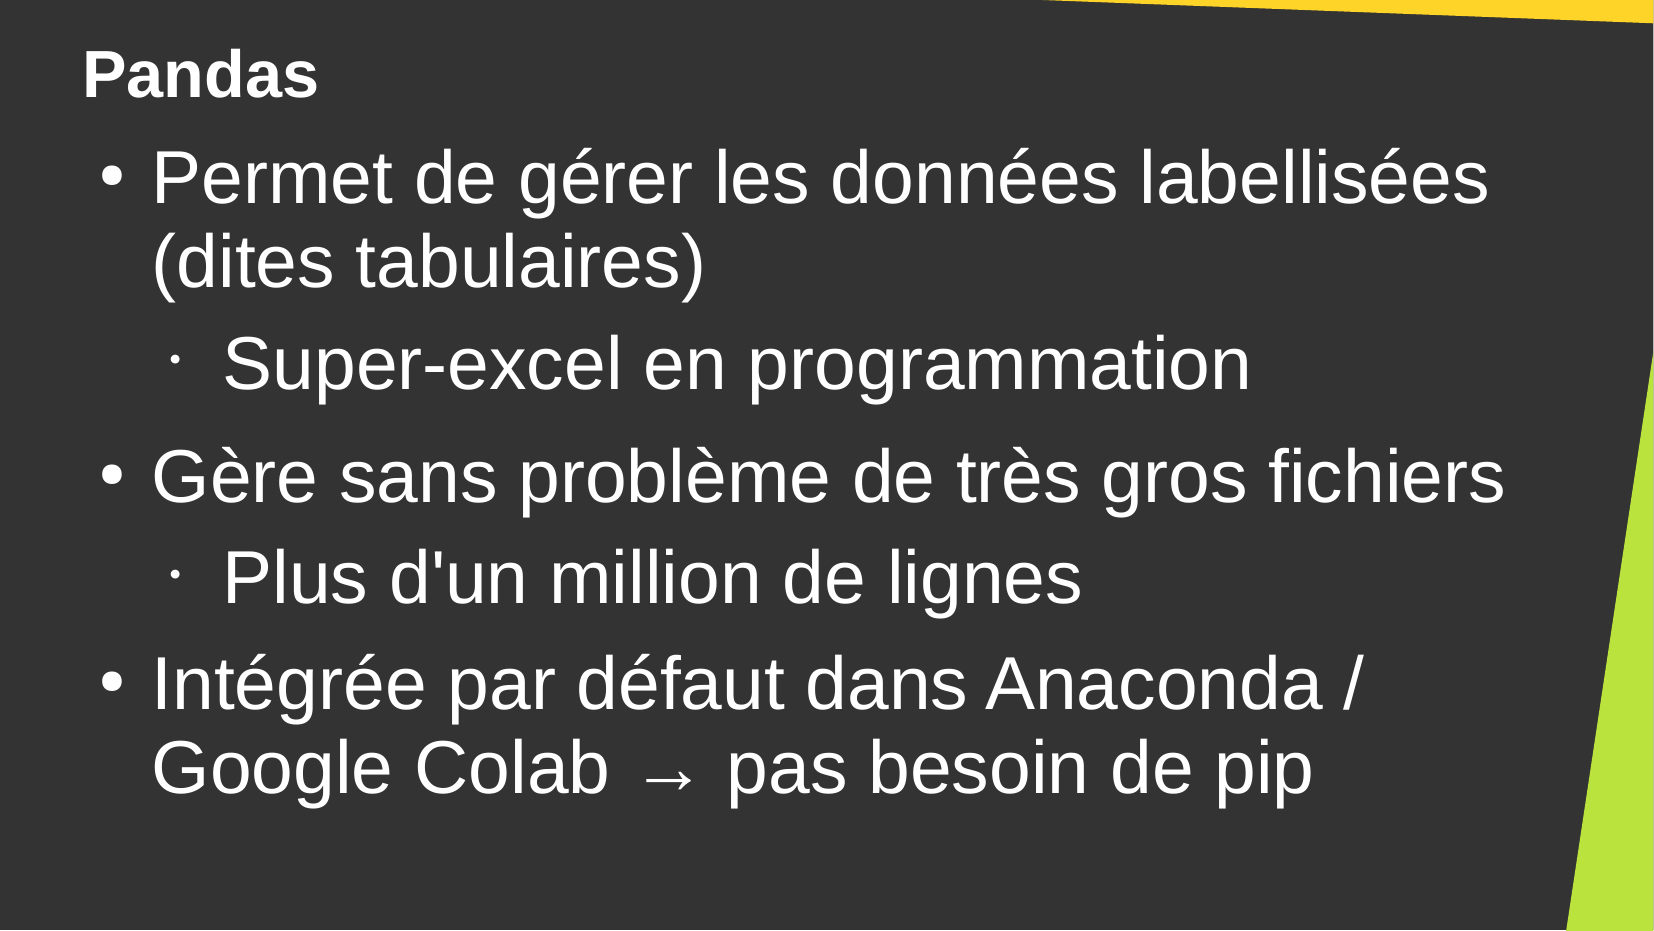

# Pandas
Permet de gérer les données labellisées (dites tabulaires)
Super-excel en programmation
Gère sans problème de très gros fichiers
Plus d'un million de lignes
Intégrée par défaut dans Anaconda / Google Colab → pas besoin de pip